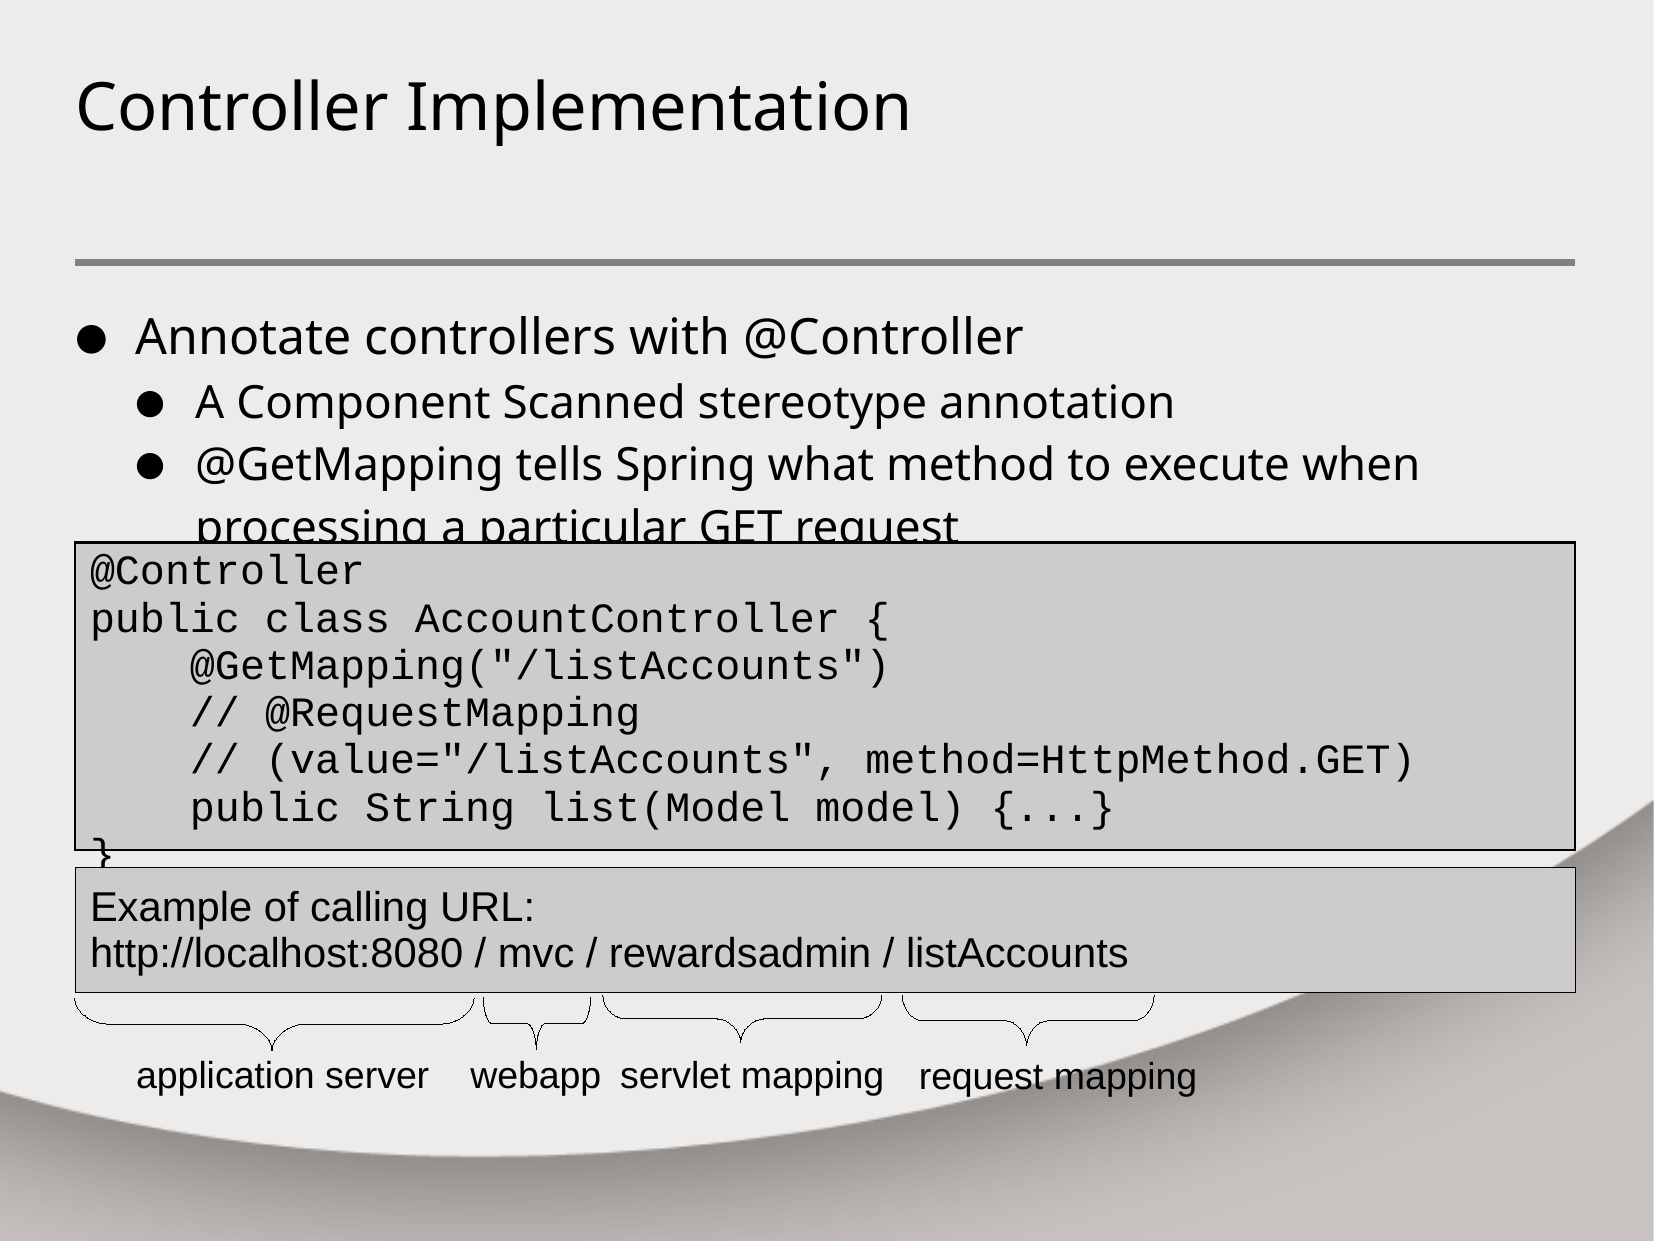

# Controller Implementation
Annotate controllers with @Controller
A Component Scanned stereotype annotation
@GetMapping tells Spring what method to execute when processing a particular GET request
@Controller
public class AccountController {
 @GetMapping("/listAccounts")
 // @RequestMapping
 // (value="/listAccounts", method=HttpMethod.GET)
 public String list(Model model) {...}
}
Example of calling URL:
http://localhost:8080 / mvc / rewardsadmin / listAccounts
application server
webapp
servlet mapping
request mapping